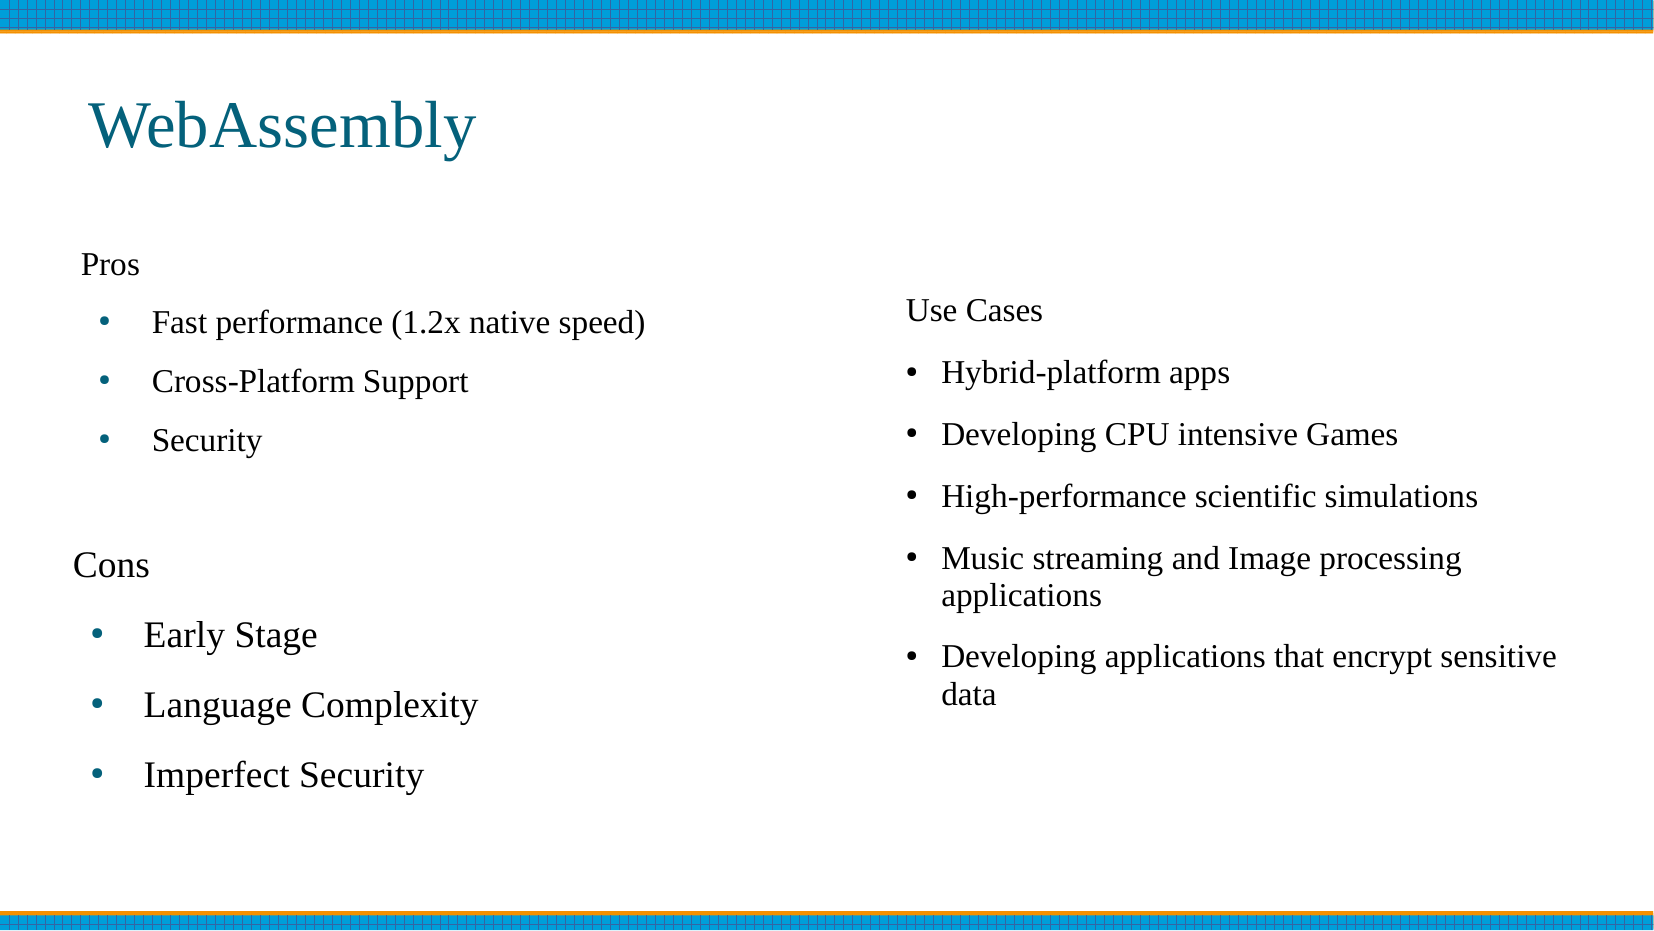

# WebAssembly
Pros
Fast performance (1.2x native speed)
Cross-Platform Support
Security
Use Cases
Hybrid-platform apps
Developing CPU intensive Games
High-performance scientific simulations
Music streaming and Image processing applications
Developing applications that encrypt sensitive data
Cons
Early Stage
Language Complexity
Imperfect Security